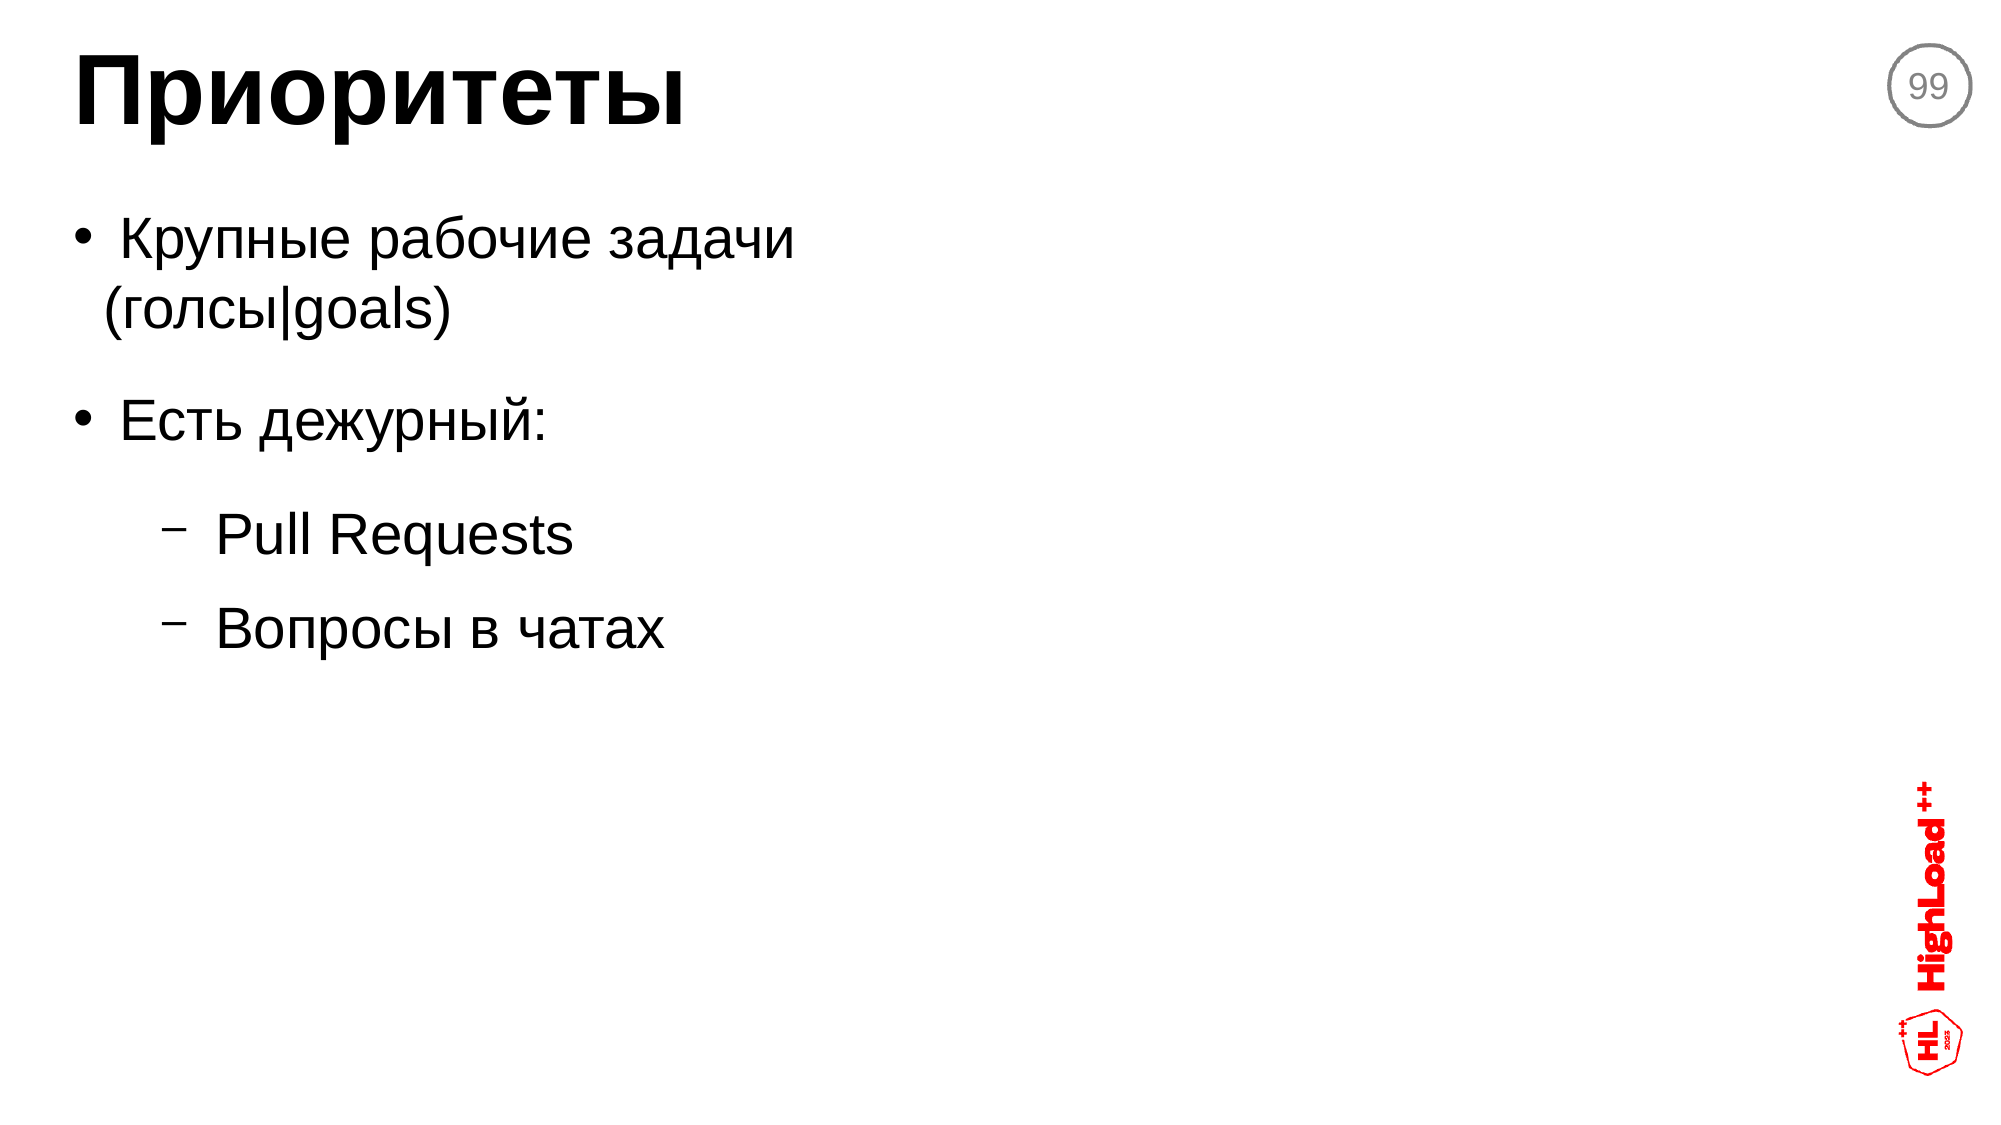

# Приоритеты
99
 Крупные рабочие задачи (голсы|goals)
 Есть дежурный:
Pull Requests
Вопросы в чатах